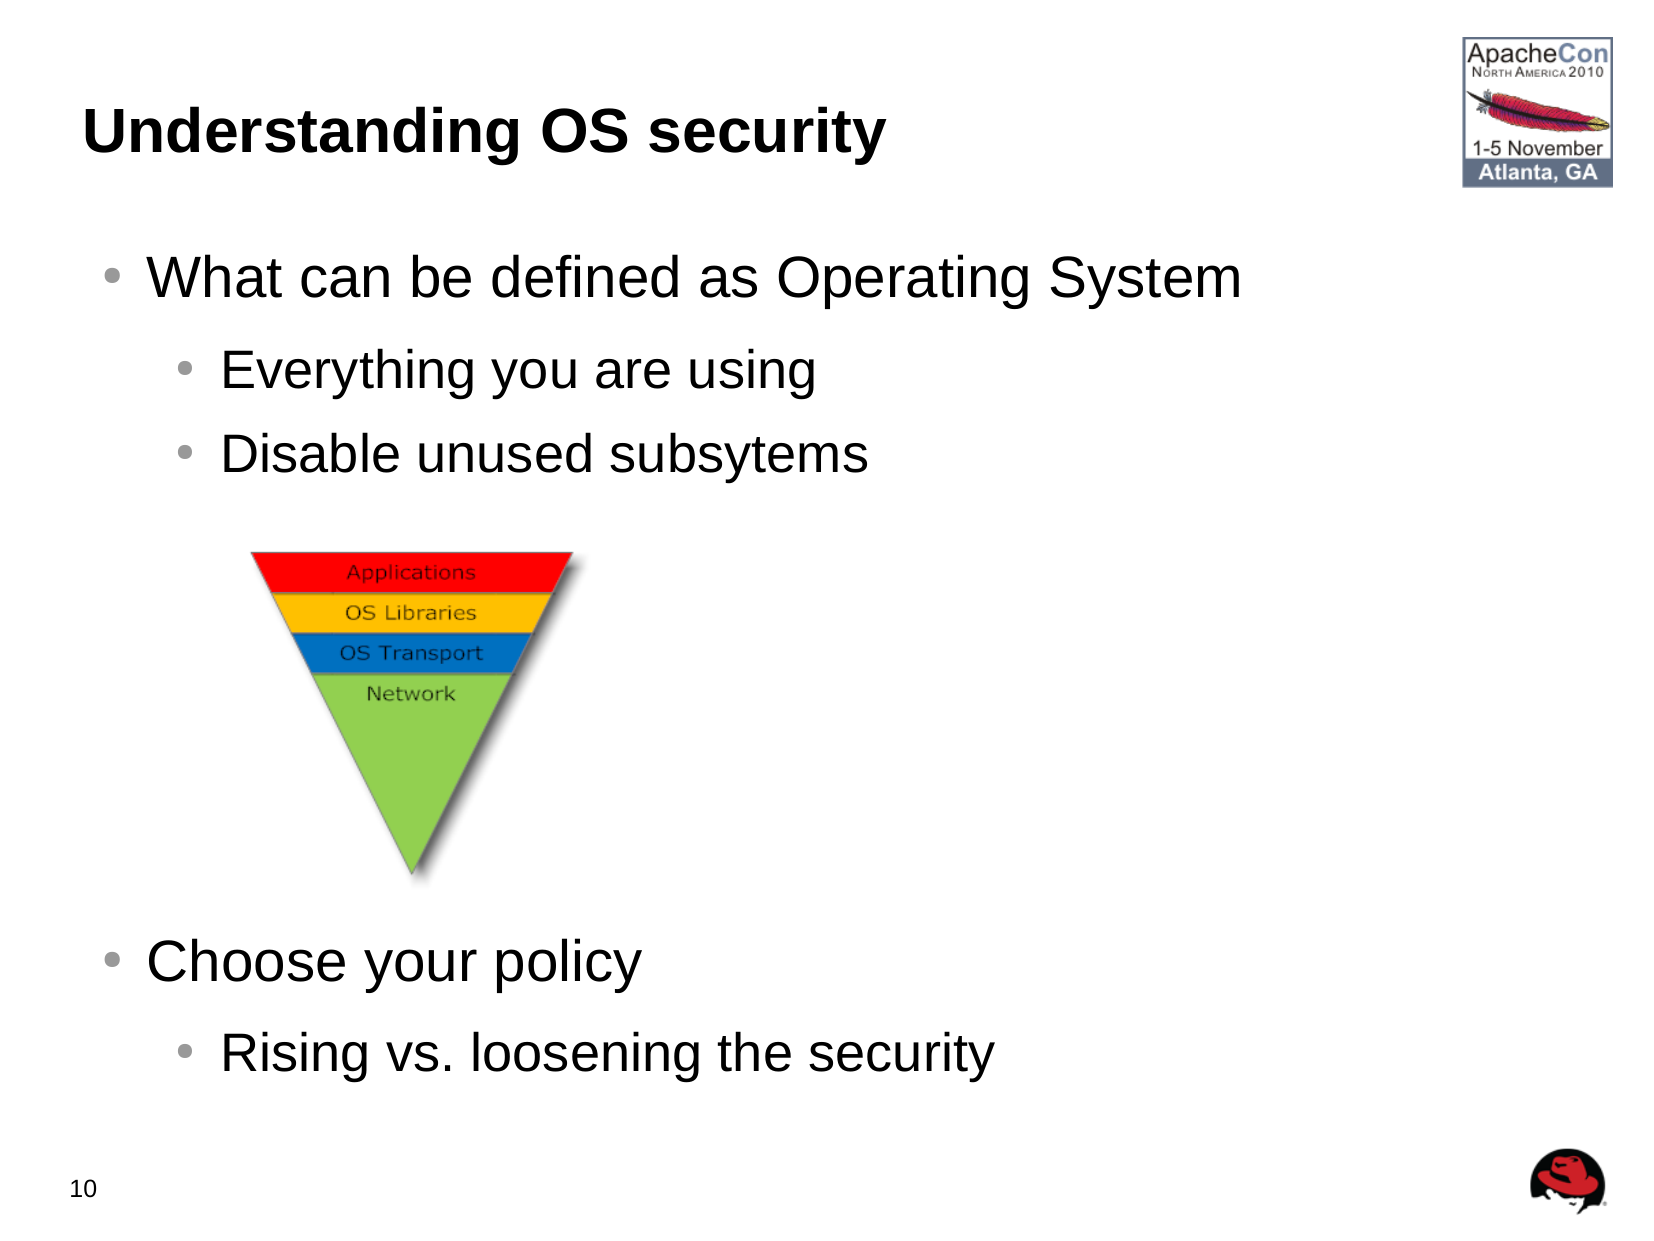

# Understanding OS security
What can be defined as Operating System
Everything you are using
Disable unused subsytems
Choose your policy
Rising vs. loosening the security